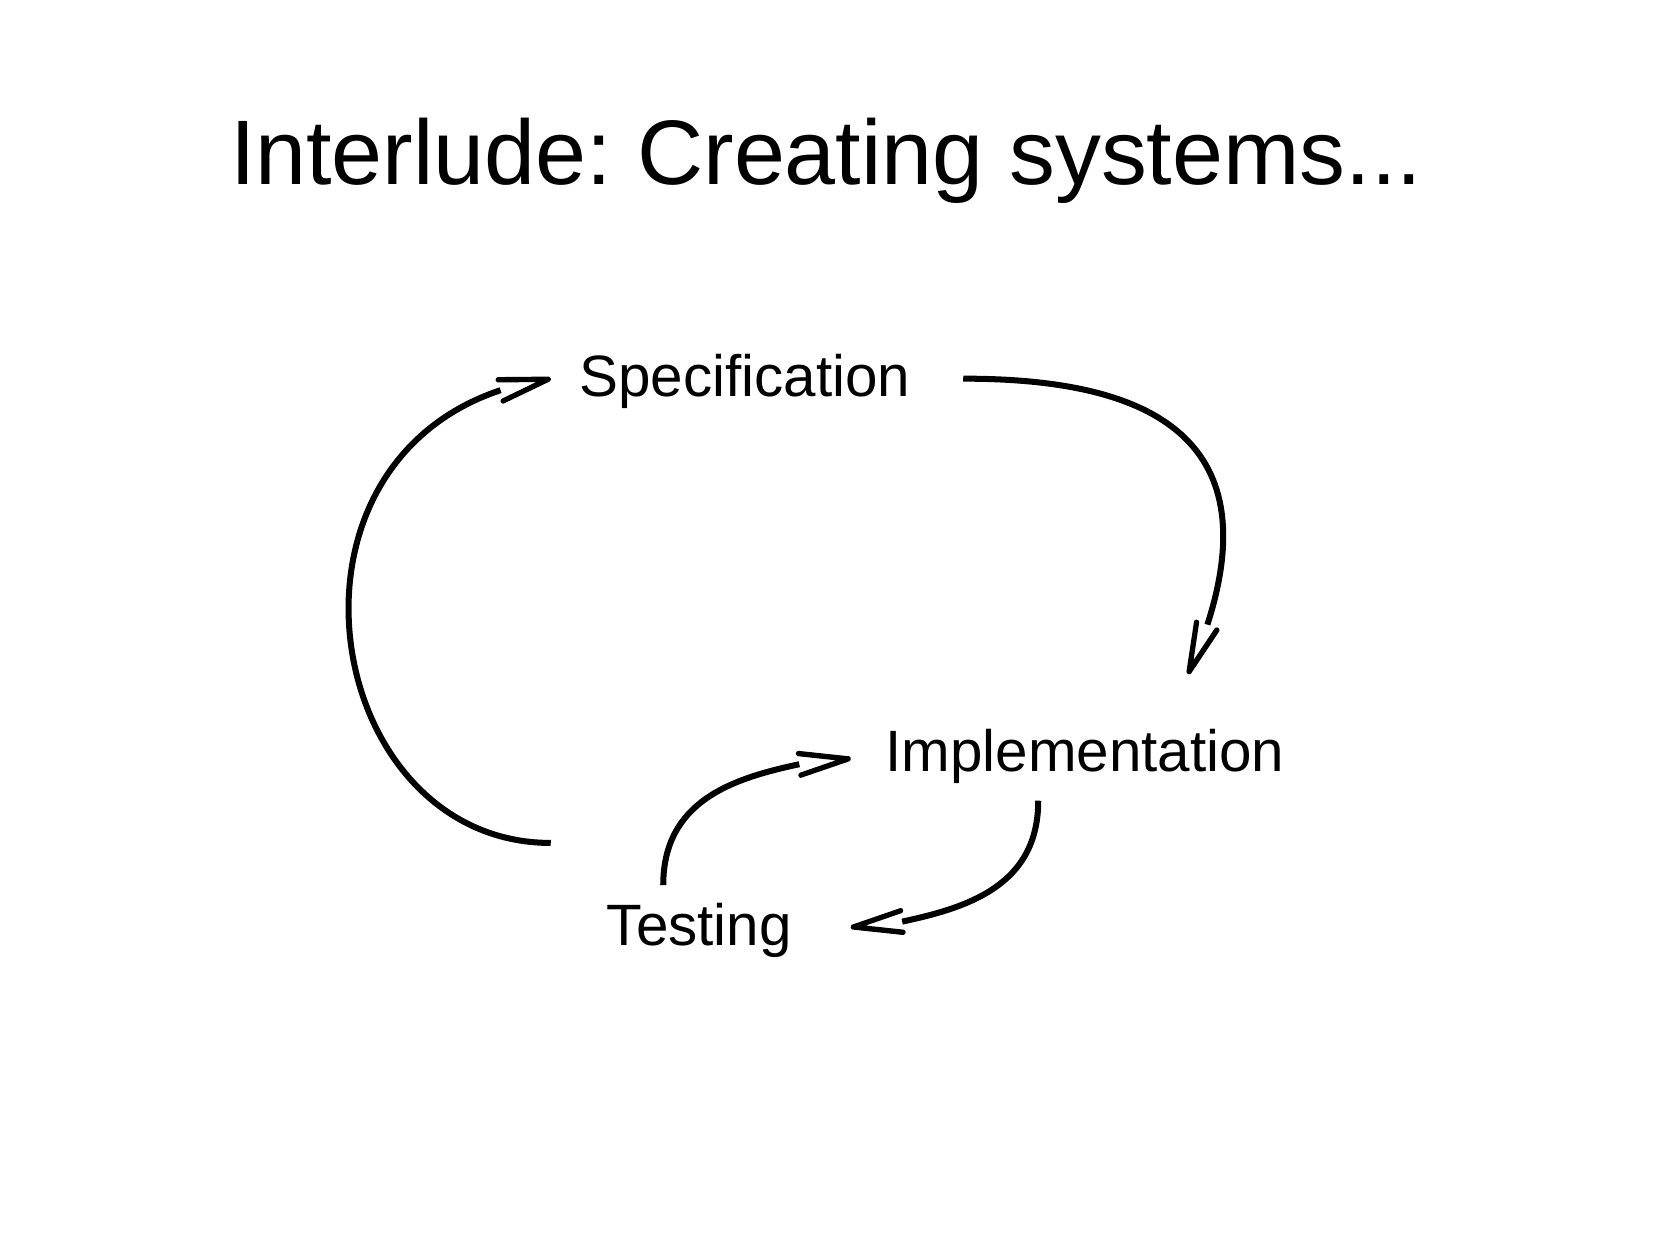

# Interlude: Creating systems...
Specification
Implementation
Testing